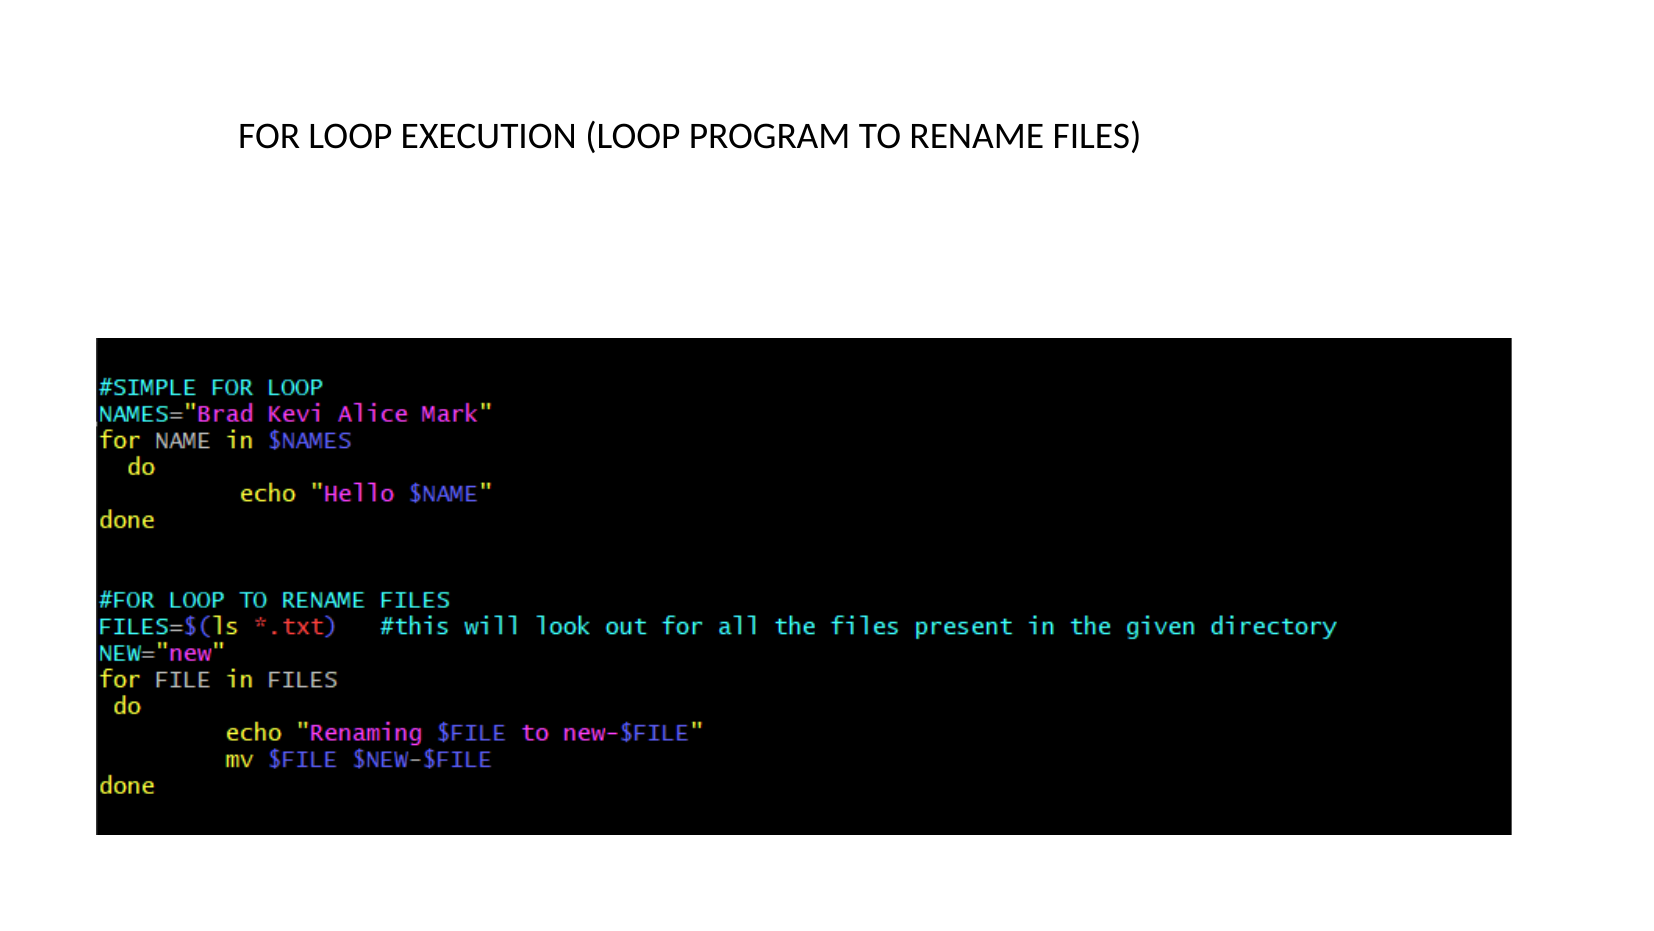

FOR LOOP EXECUTION (LOOP PROGRAM TO RENAME FILES)